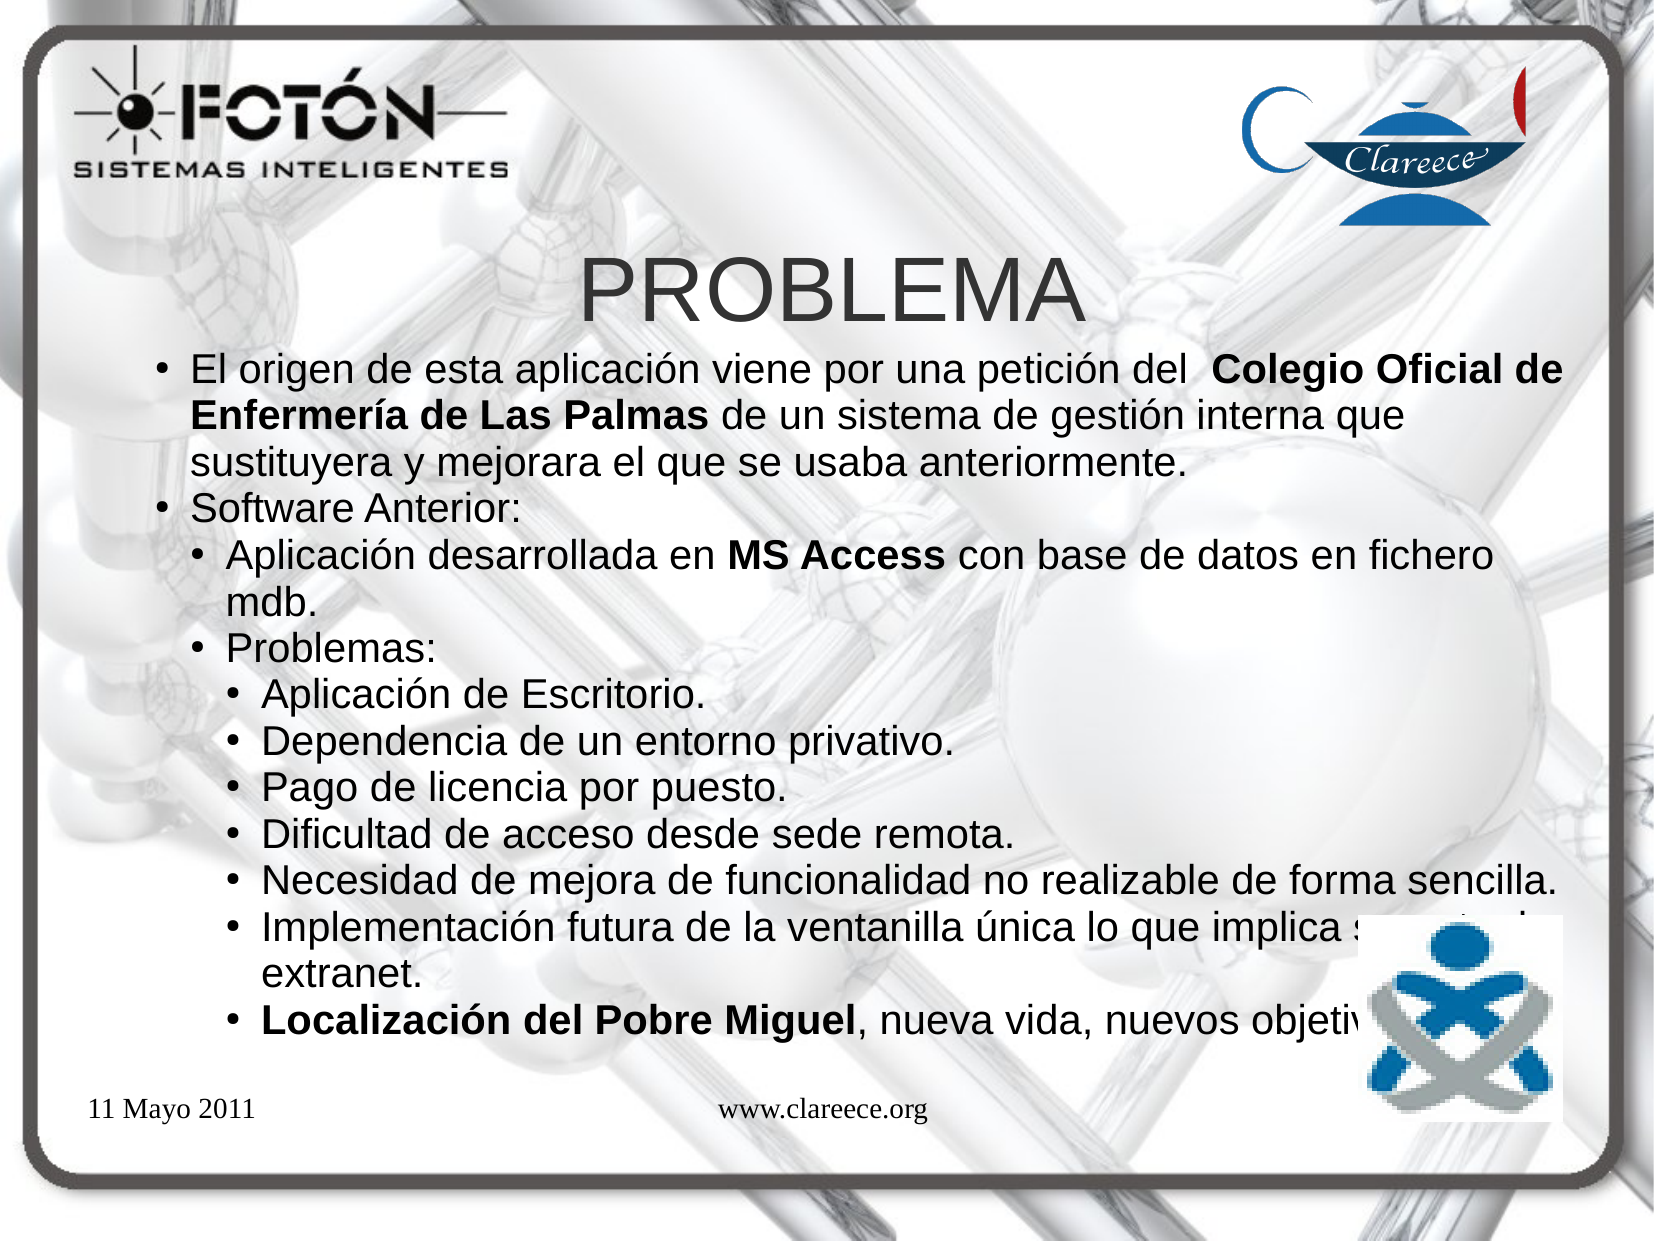

# PROBLEMA
El origen de esta aplicación viene por una petición del Colegio Oficial de Enfermería de Las Palmas de un sistema de gestión interna que sustituyera y mejorara el que se usaba anteriormente.
Software Anterior:
Aplicación desarrollada en MS Access con base de datos en fichero mdb.
Problemas:
Aplicación de Escritorio.
Dependencia de un entorno privativo.
Pago de licencia por puesto.
Dificultad de acceso desde sede remota.
Necesidad de mejora de funcionalidad no realizable de forma sencilla.
Implementación futura de la ventanilla única lo que implica soporte de extranet.
Localización del Pobre Miguel, nueva vida, nuevos objetivos.
11 Mayo 2011
www.clareece.org
2